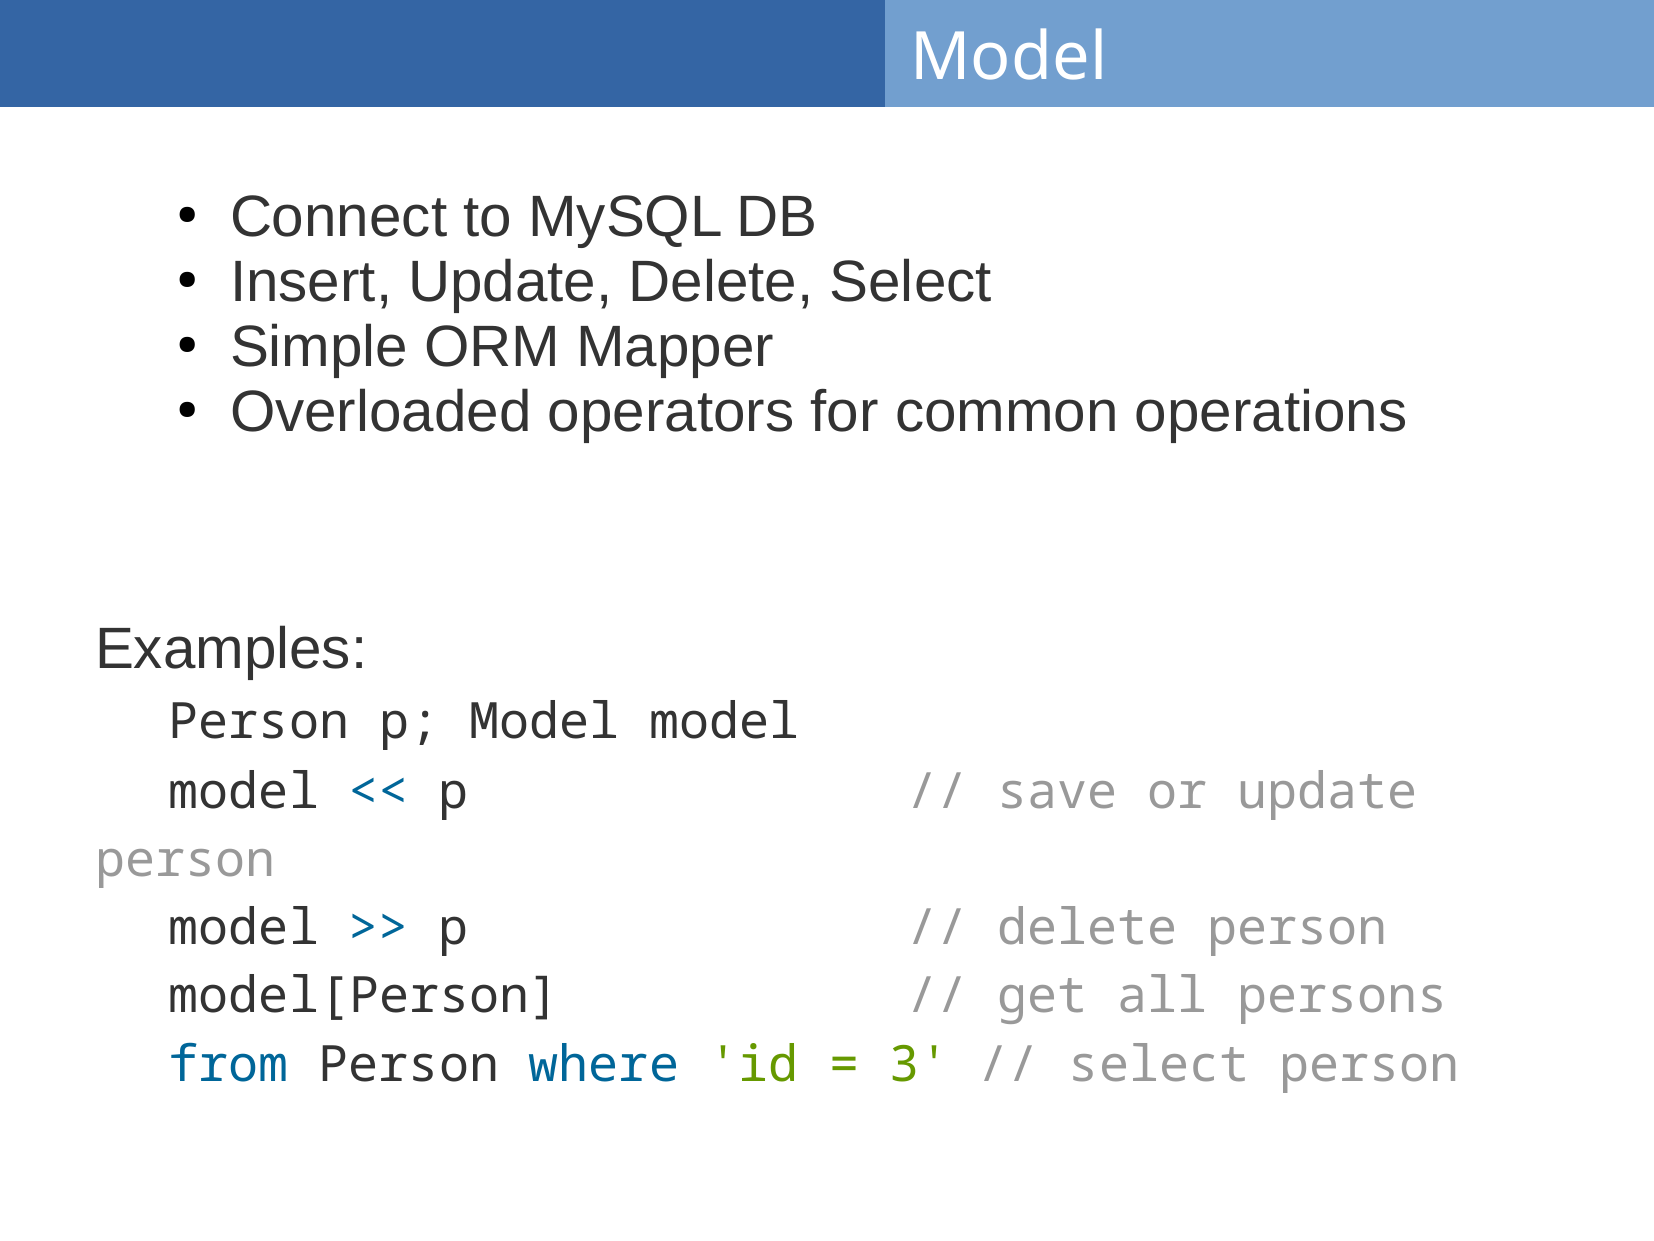

# Model
Connect to MySQL DB
Insert, Update, Delete, Select
Simple ORM Mapper
Overloaded operators for common operations
Examples:
	Person p; Model model
	model << p 						// save or update person
	model >> p 						// delete person
	model[Person] 					// get all persons
	from Person where 'id = 3' // select person